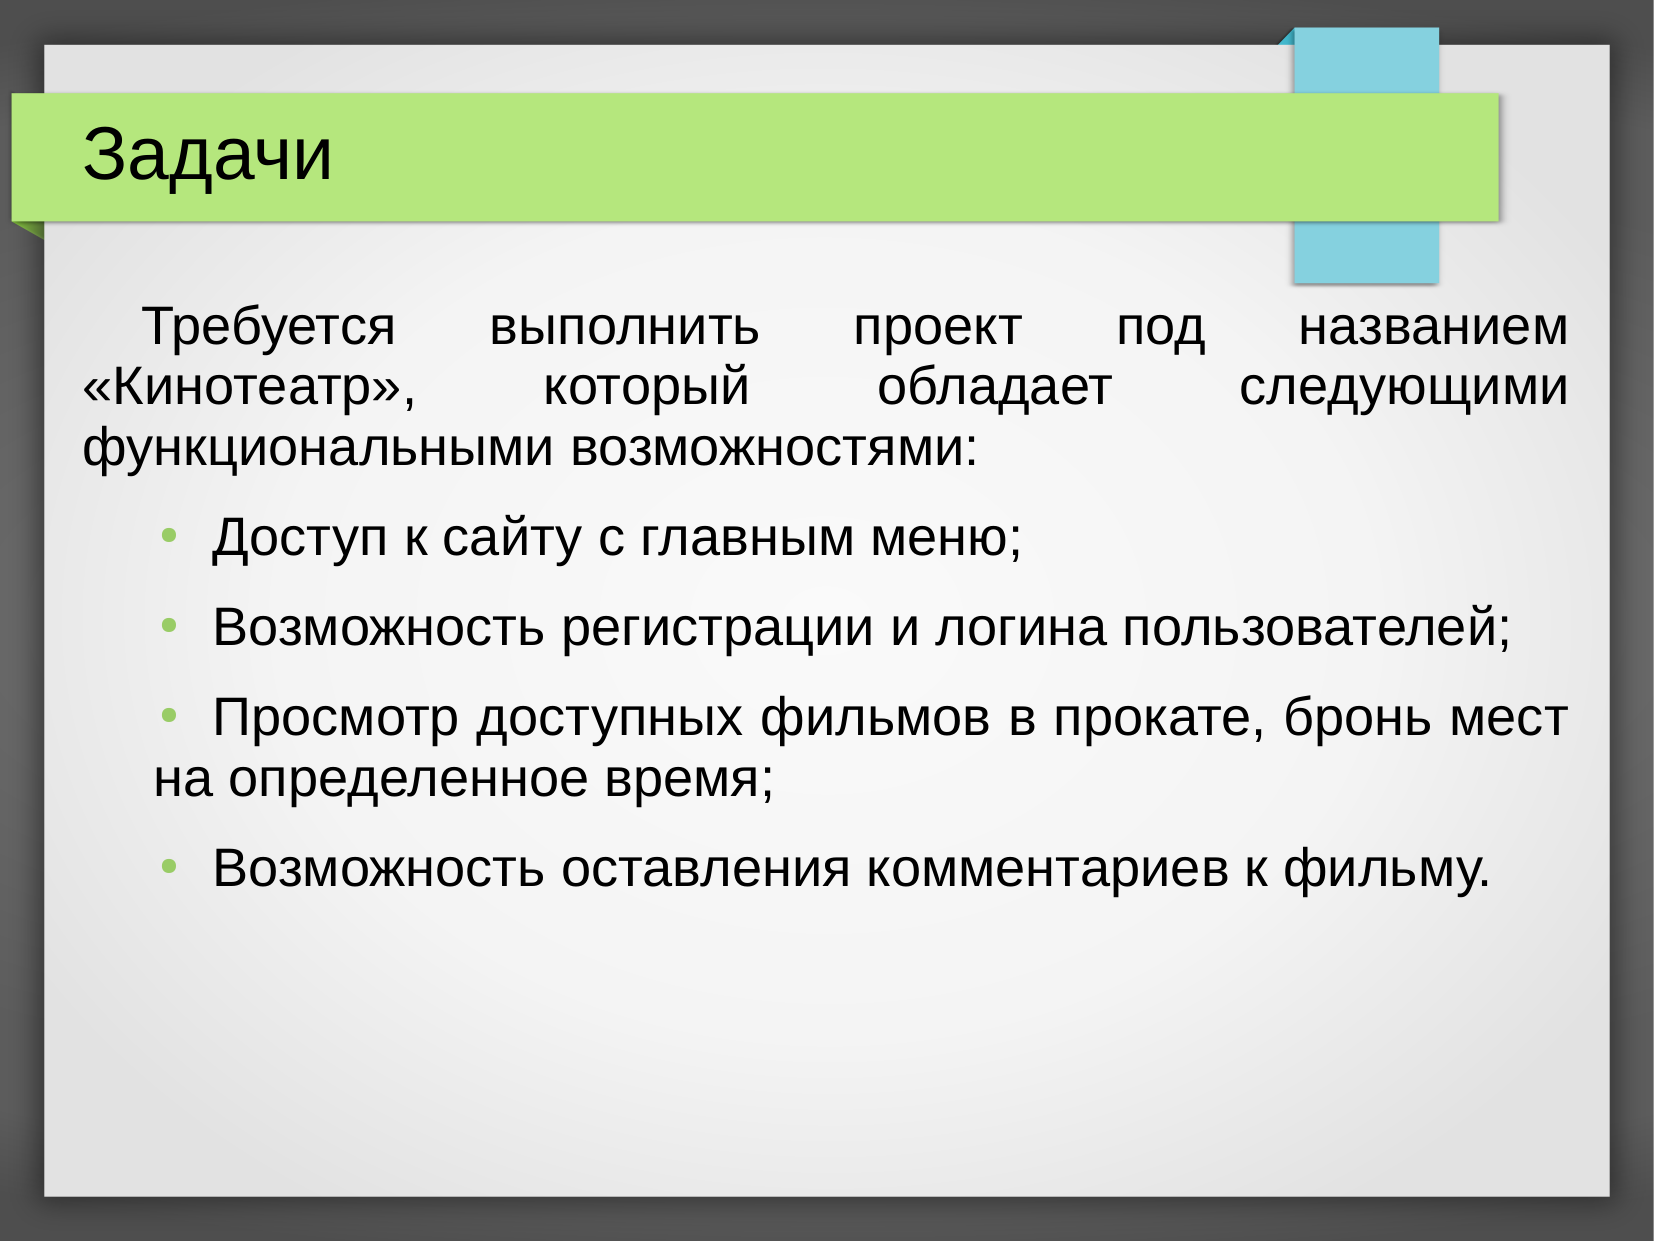

# Задачи
Требуется выполнить проект под названием «Кинотеатр», который обладает следующими функциональными возможностями:
Доступ к сайту с главным меню;
Возможность регистрации и логина пользователей;
Просмотр доступных фильмов в прокате, бронь мест на определенное время;
Возможность оставления комментариев к фильму.